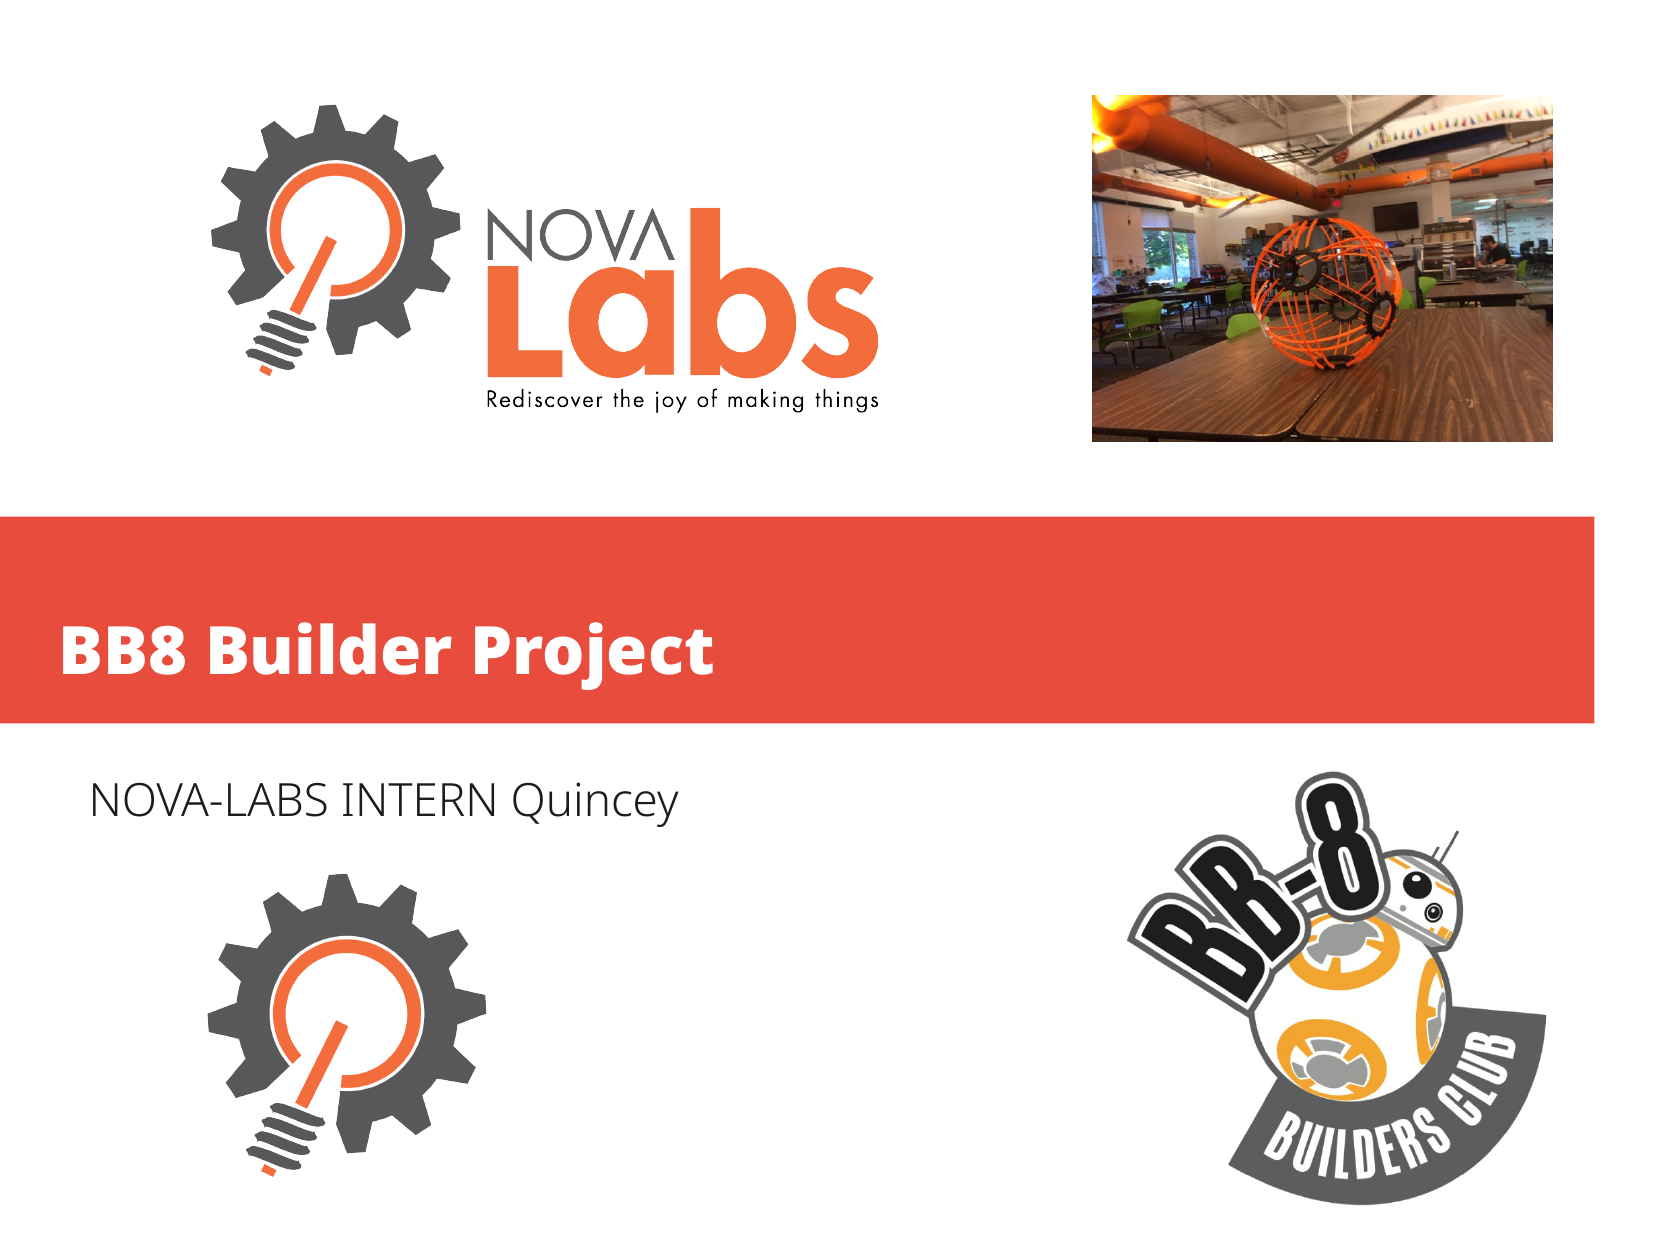

# BB8 Builder Project
NOVA-LABS INTERN Quincey